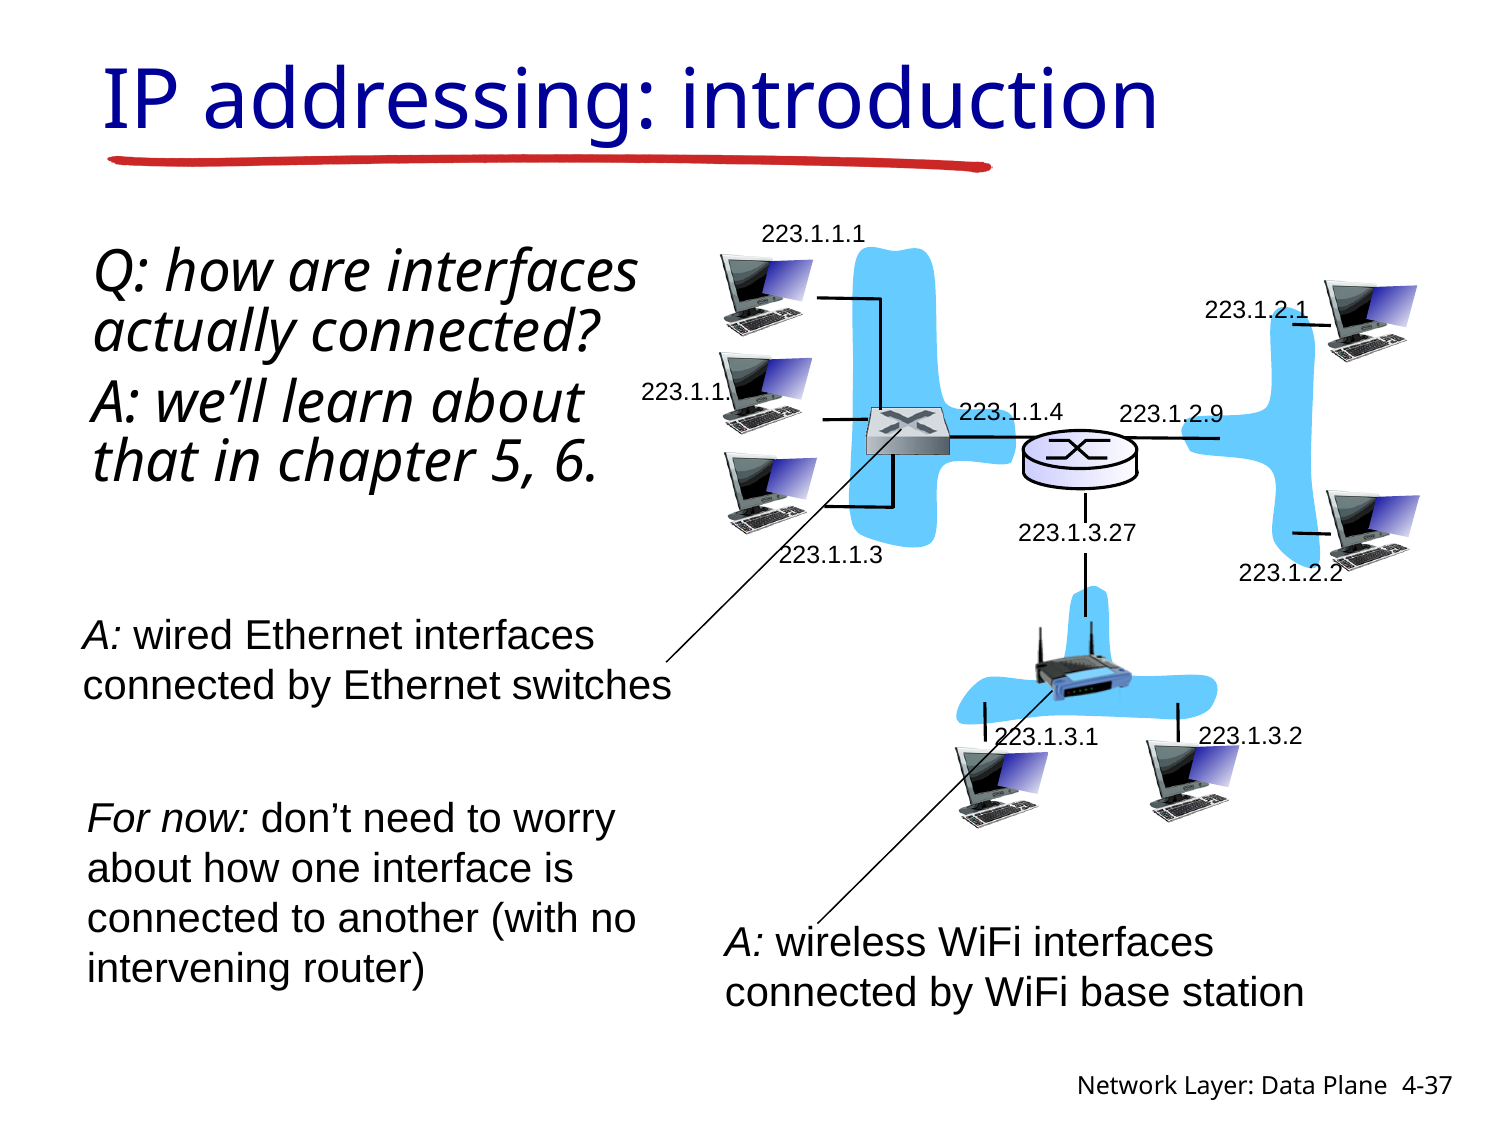

# IP addressing: introduction
223.1.1.1
Q: how are interfaces actually connected?
A: we’ll learn about that in chapter 5, 6.
223.1.2.1
223.1.1.2
223.1.1.4
223.1.2.9
A: wired Ethernet interfaces connected by Ethernet switches
223.1.3.27
223.1.1.3
223.1.2.2
A: wireless WiFi interfaces connected by WiFi base station
223.1.3.2
223.1.3.1
For now: don’t need to worry about how one interface is connected to another (with no intervening router)
Network Layer: Data Plane